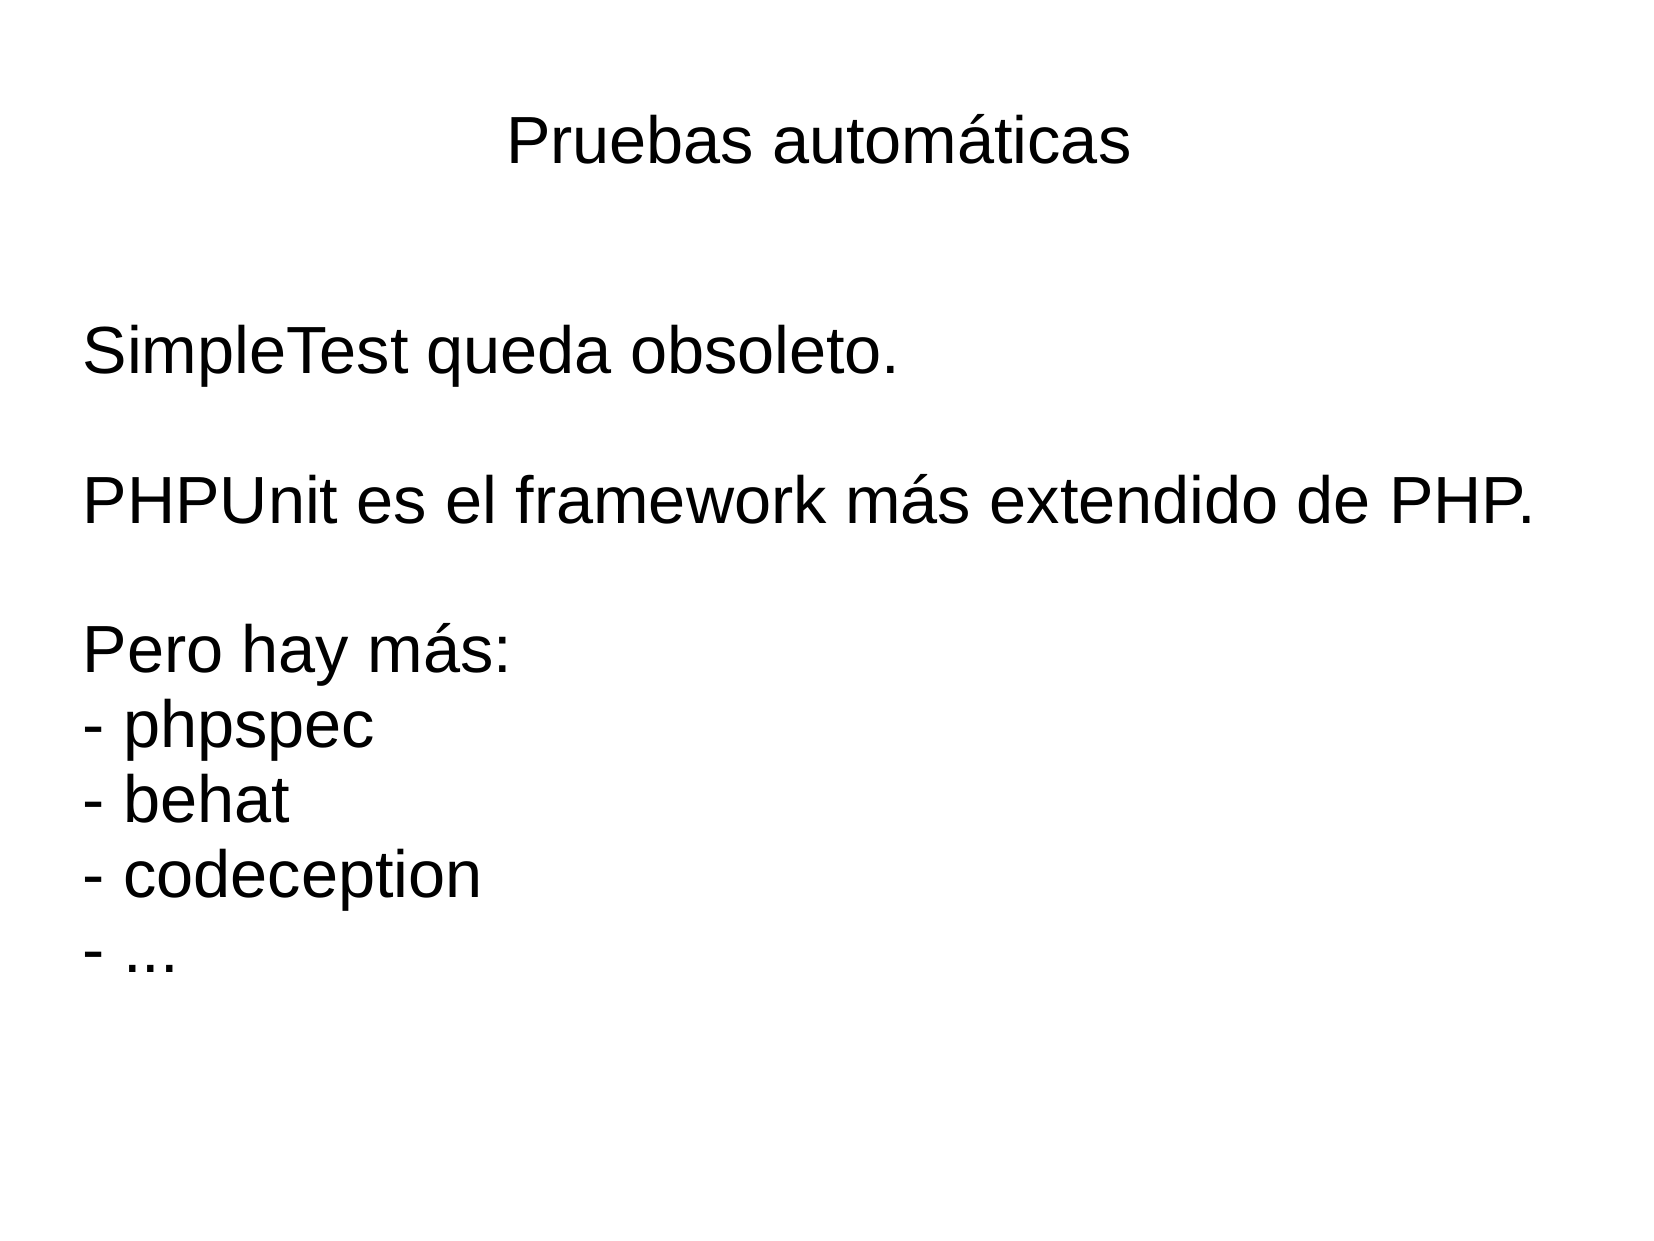

# Pruebas automáticas
SimpleTest queda obsoleto.
PHPUnit es el framework más extendido de PHP.
Pero hay más:
- phpspec
- behat
- codeception
- ...